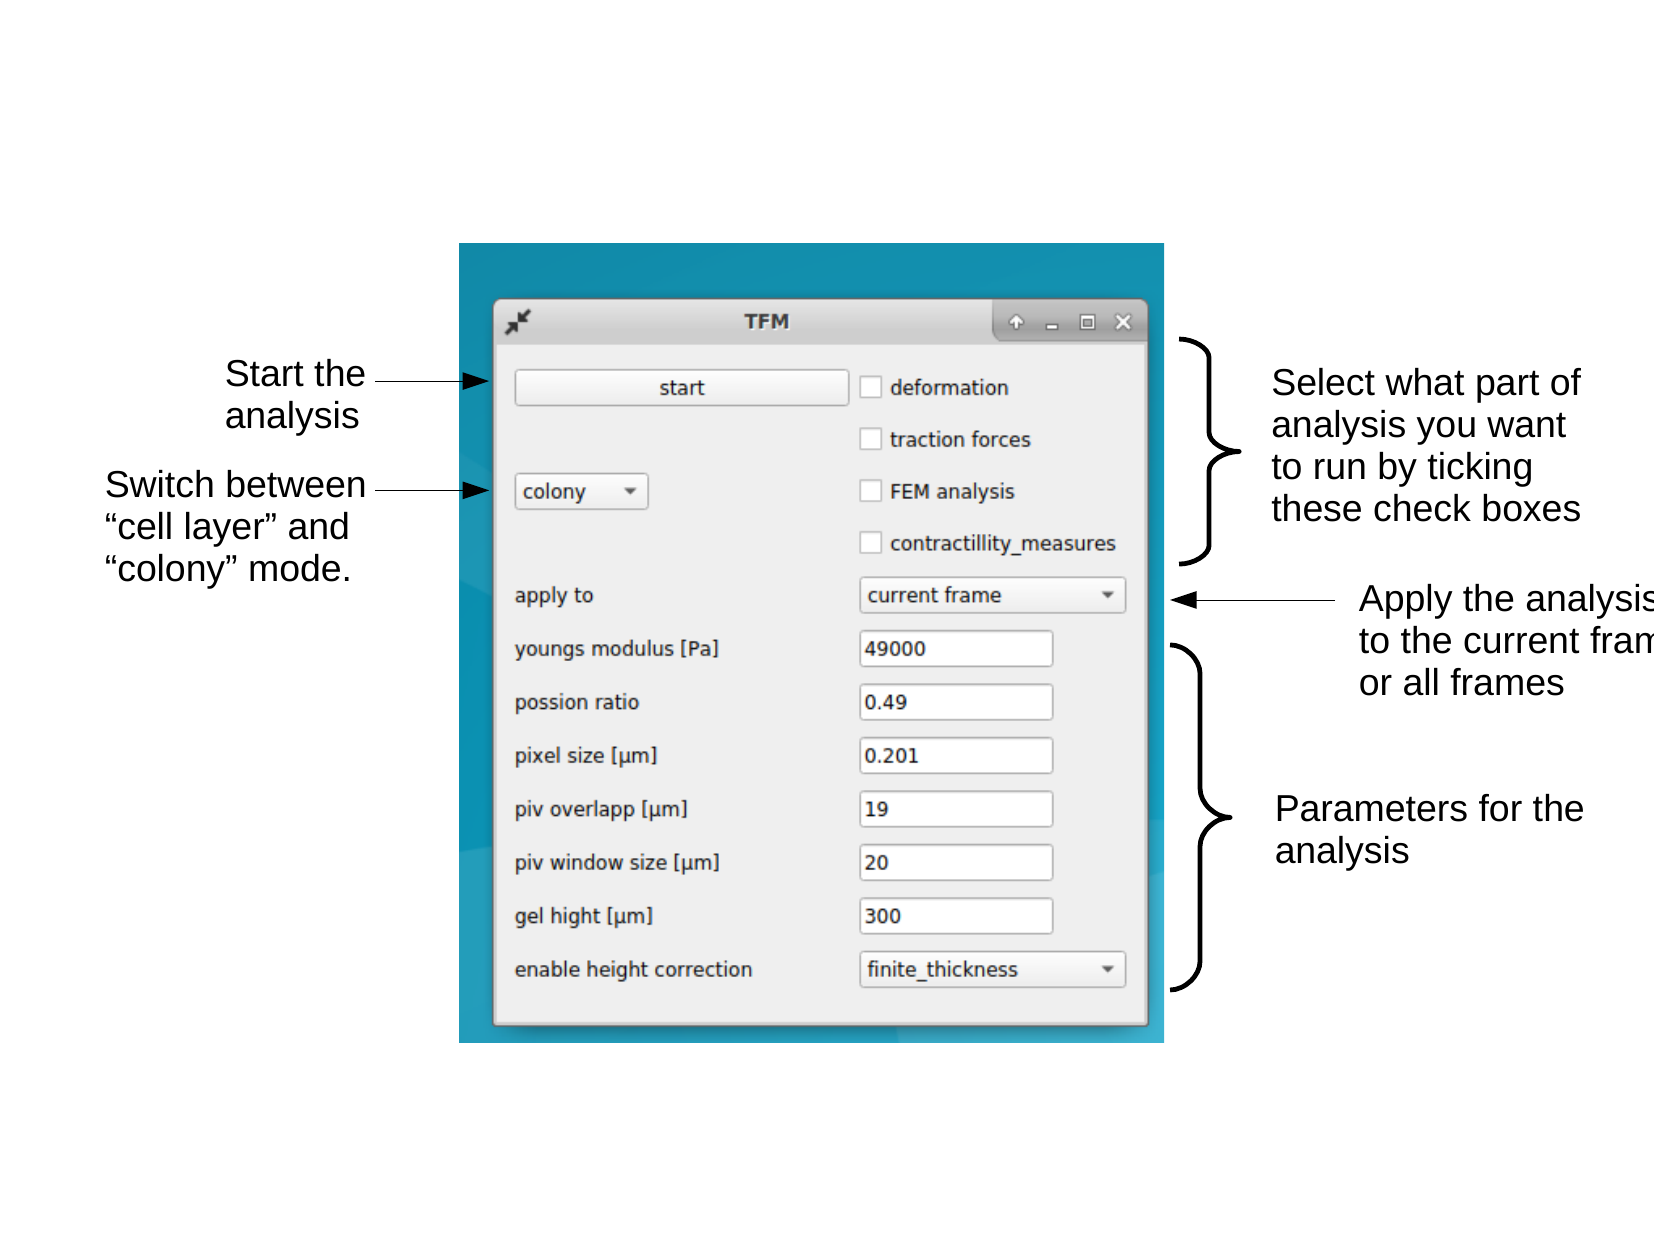

Start the analysis
Select what part of analysis you want to run by ticking these check boxes
Switch between “cell layer” and “colony” mode.
Apply the analysis to the current frame or all frames
Parameters for the analysis